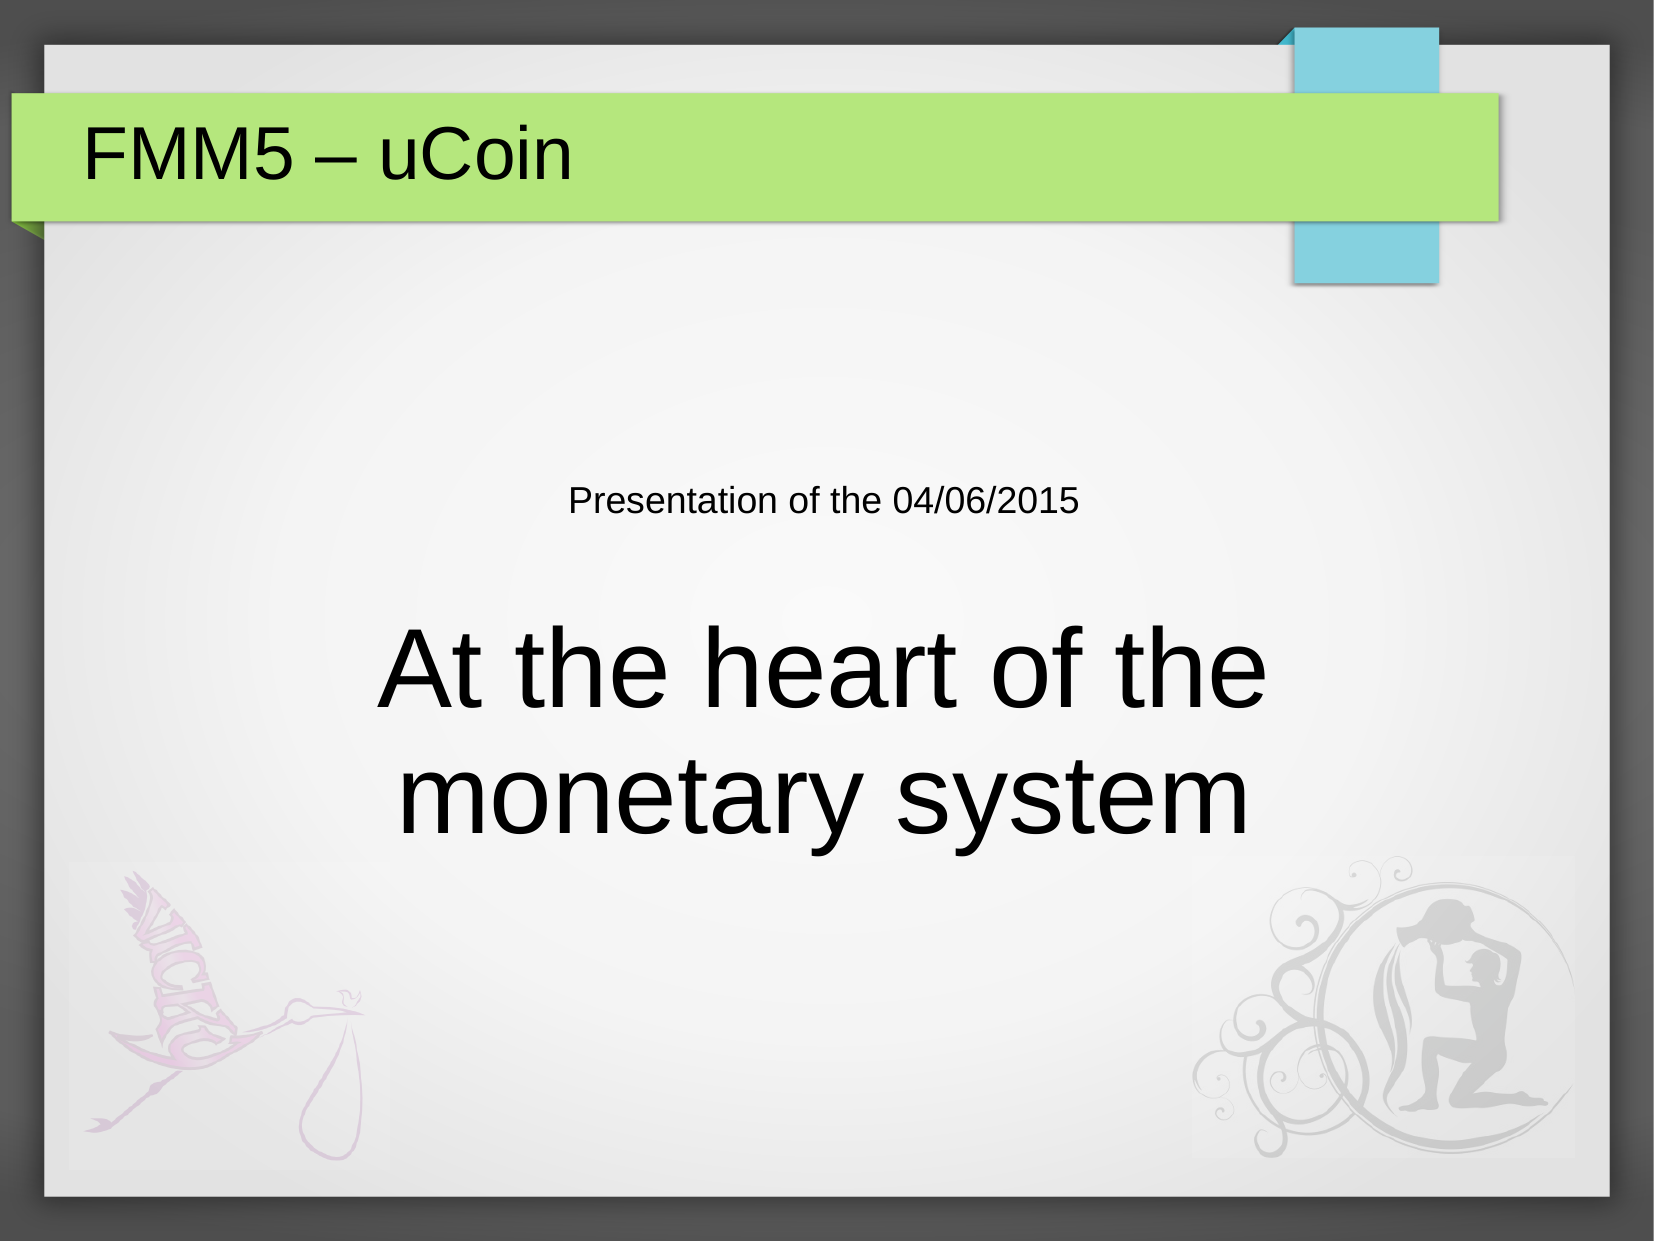

# FMM5 – uCoin
Presentation of the 04/06/2015
At the heart of the monetary system